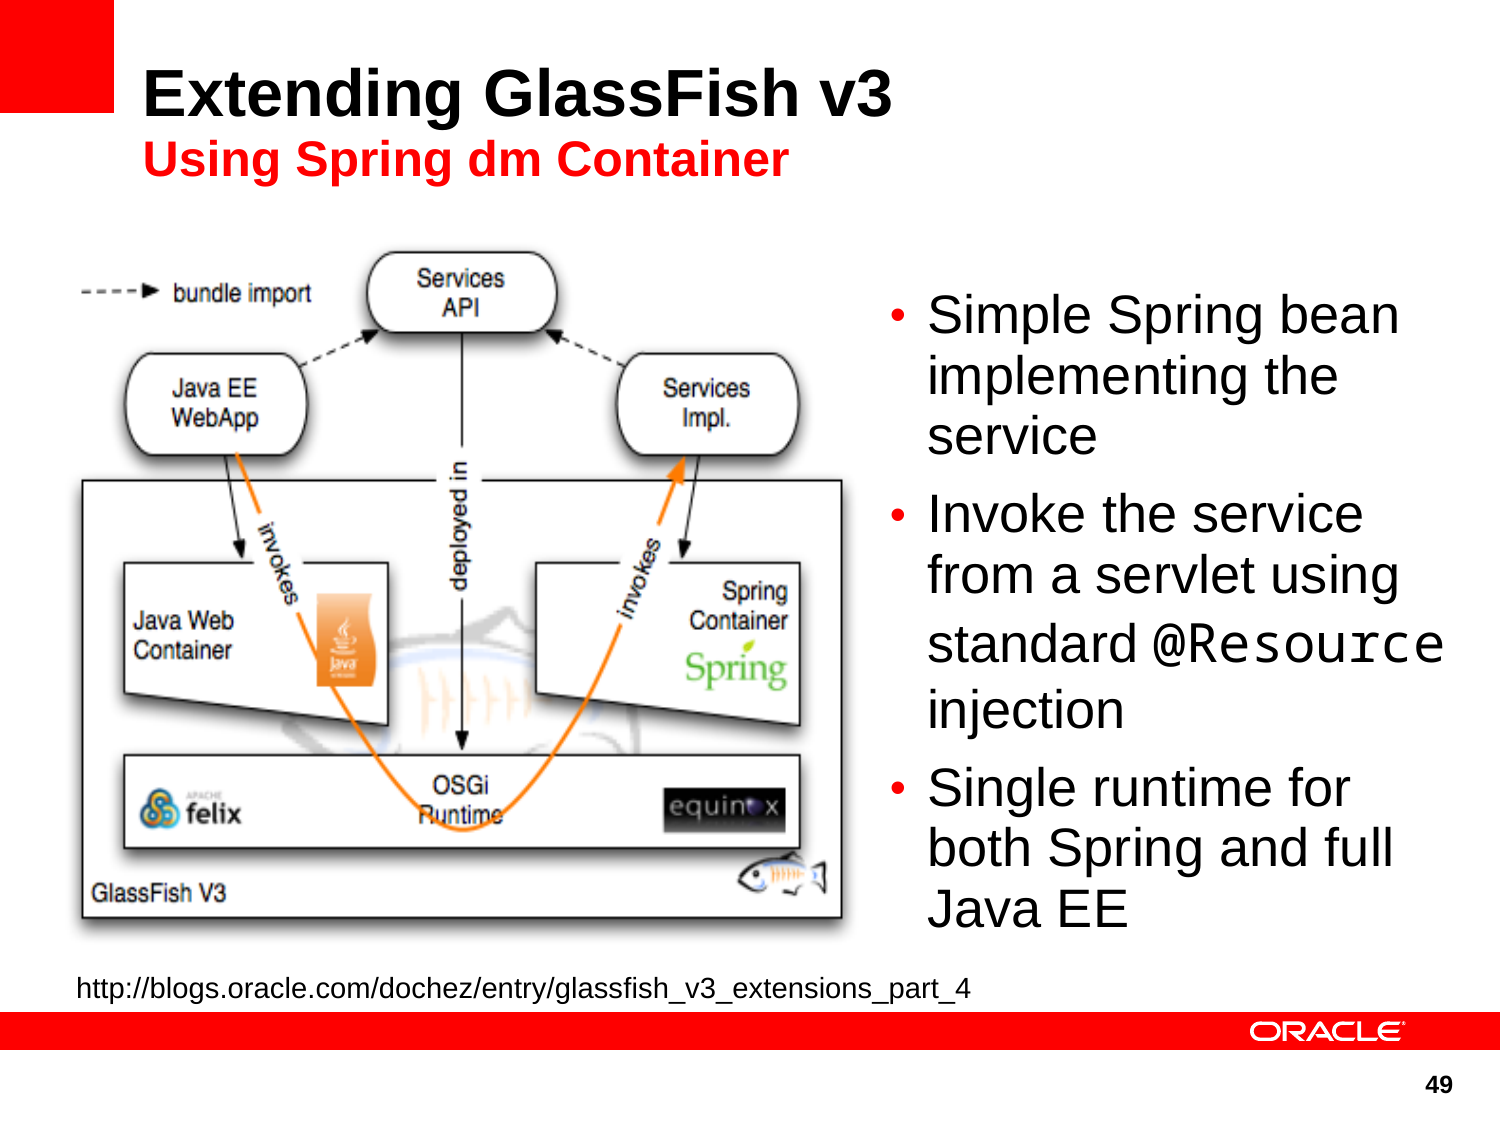

# Extending GlassFish v3 Using Spring dm Container
Simple Spring bean implementing the service
Invoke the service from a servlet using standard @Resource injection
Single runtime for both Spring and full Java EE
http://blogs.oracle.com/dochez/entry/glassfish_v3_extensions_part_4